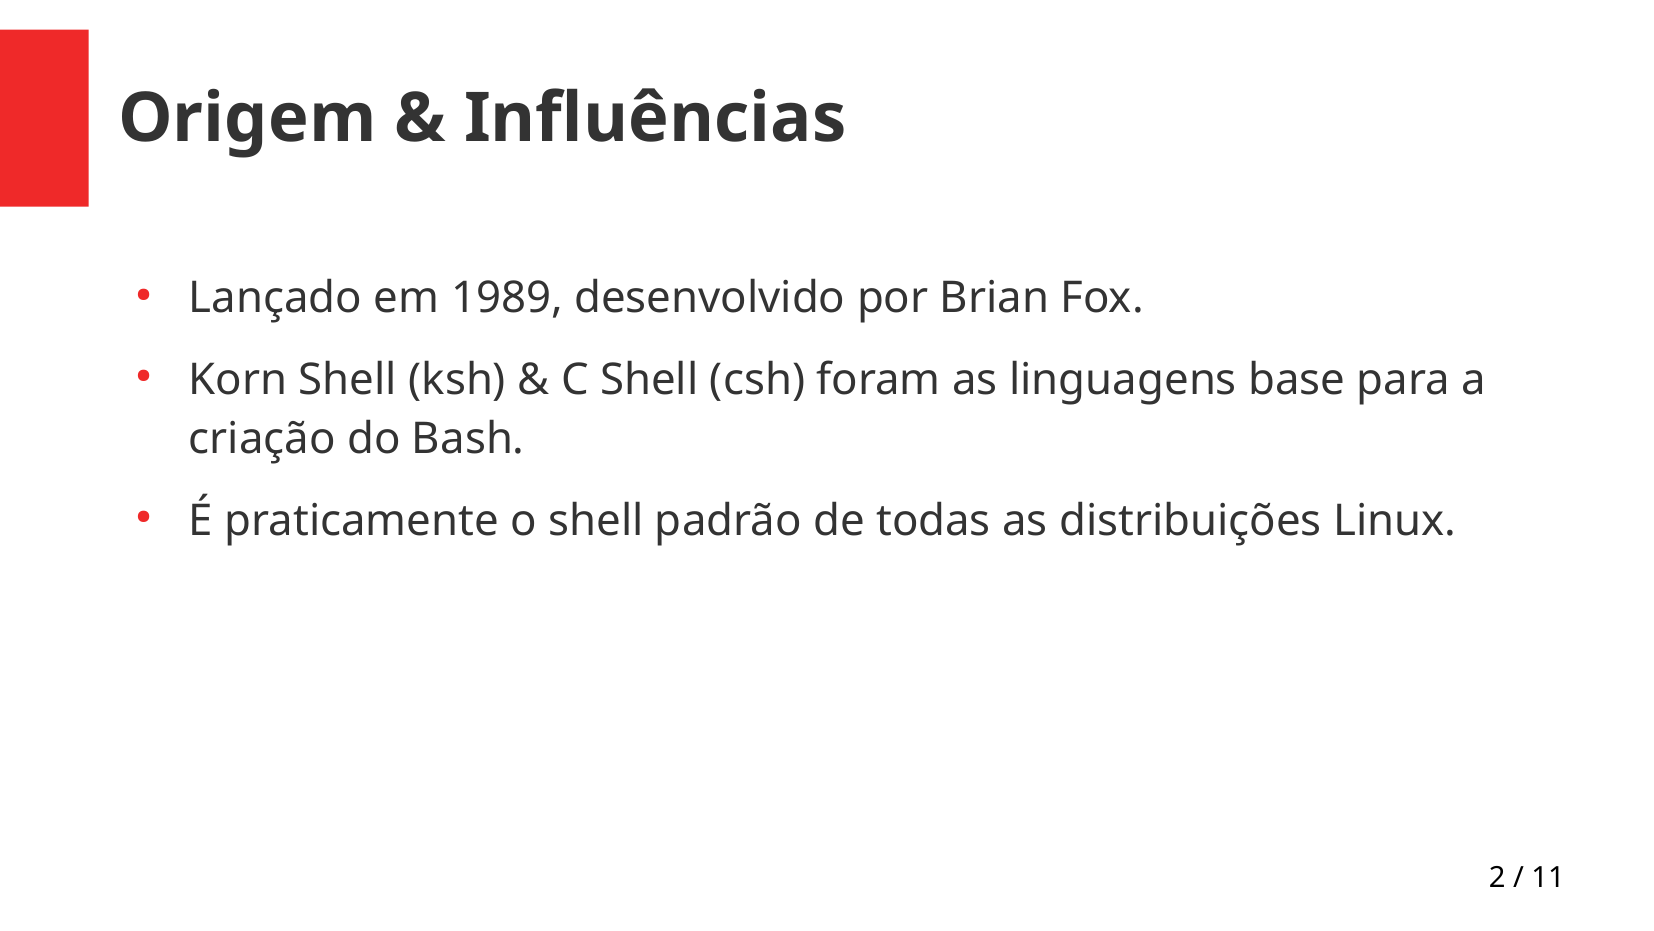

# Origem & Influências
Lançado em 1989, desenvolvido por Brian Fox.
Korn Shell (ksh) & C Shell (csh) foram as linguagens base para a criação do Bash.
É praticamente o shell padrão de todas as distribuições Linux.
2